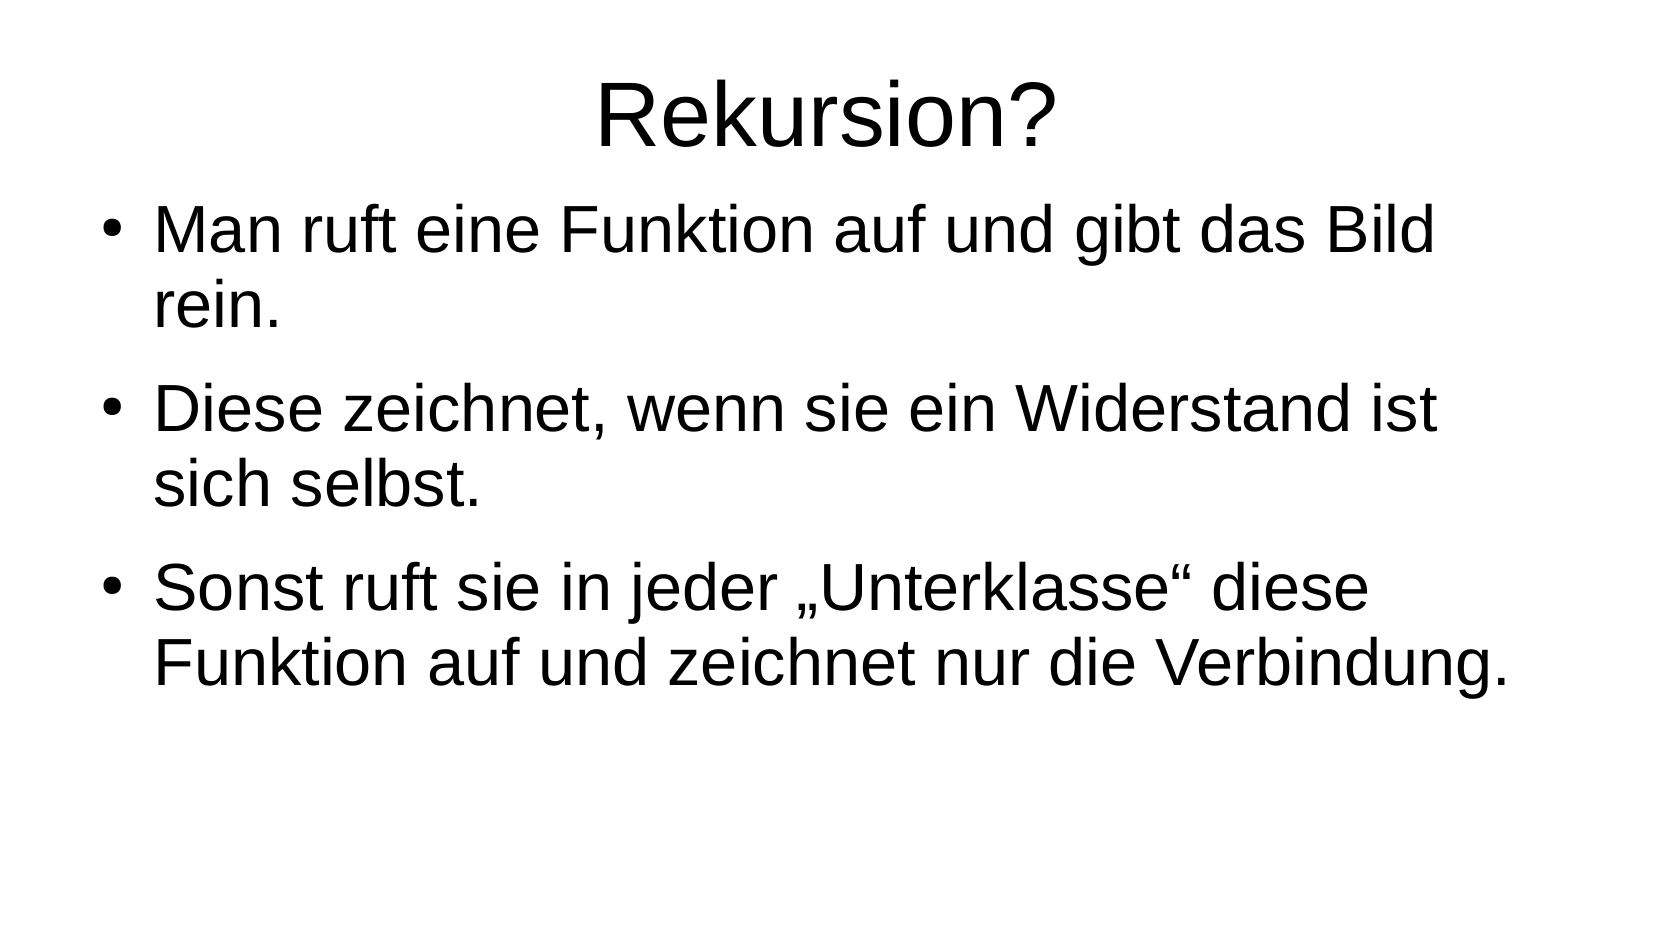

# Rekursion?
Man ruft eine Funktion auf und gibt das Bild rein.
Diese zeichnet, wenn sie ein Widerstand ist sich selbst.
Sonst ruft sie in jeder „Unterklasse“ diese Funktion auf und zeichnet nur die Verbindung.